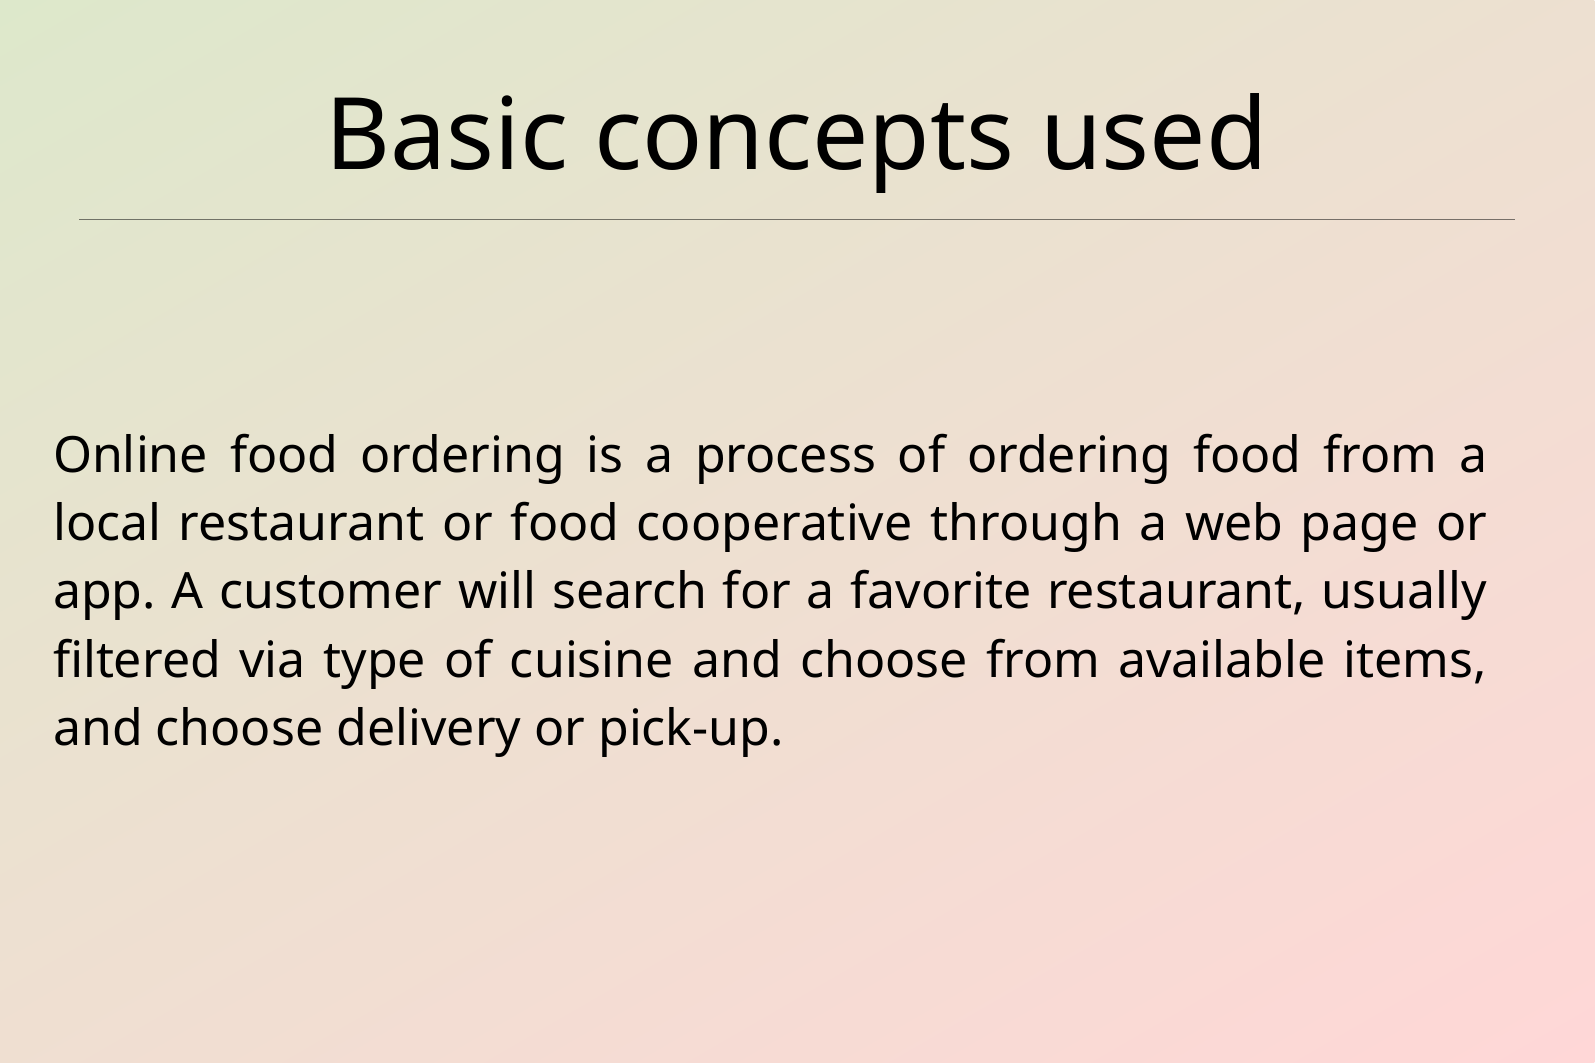

# Basic concepts used
Online food ordering is a process of ordering food from a local restaurant or food cooperative through a web page or app. A customer will search for a favorite restaurant, usually filtered via type of cuisine and choose from available items, and choose delivery or pick-up.